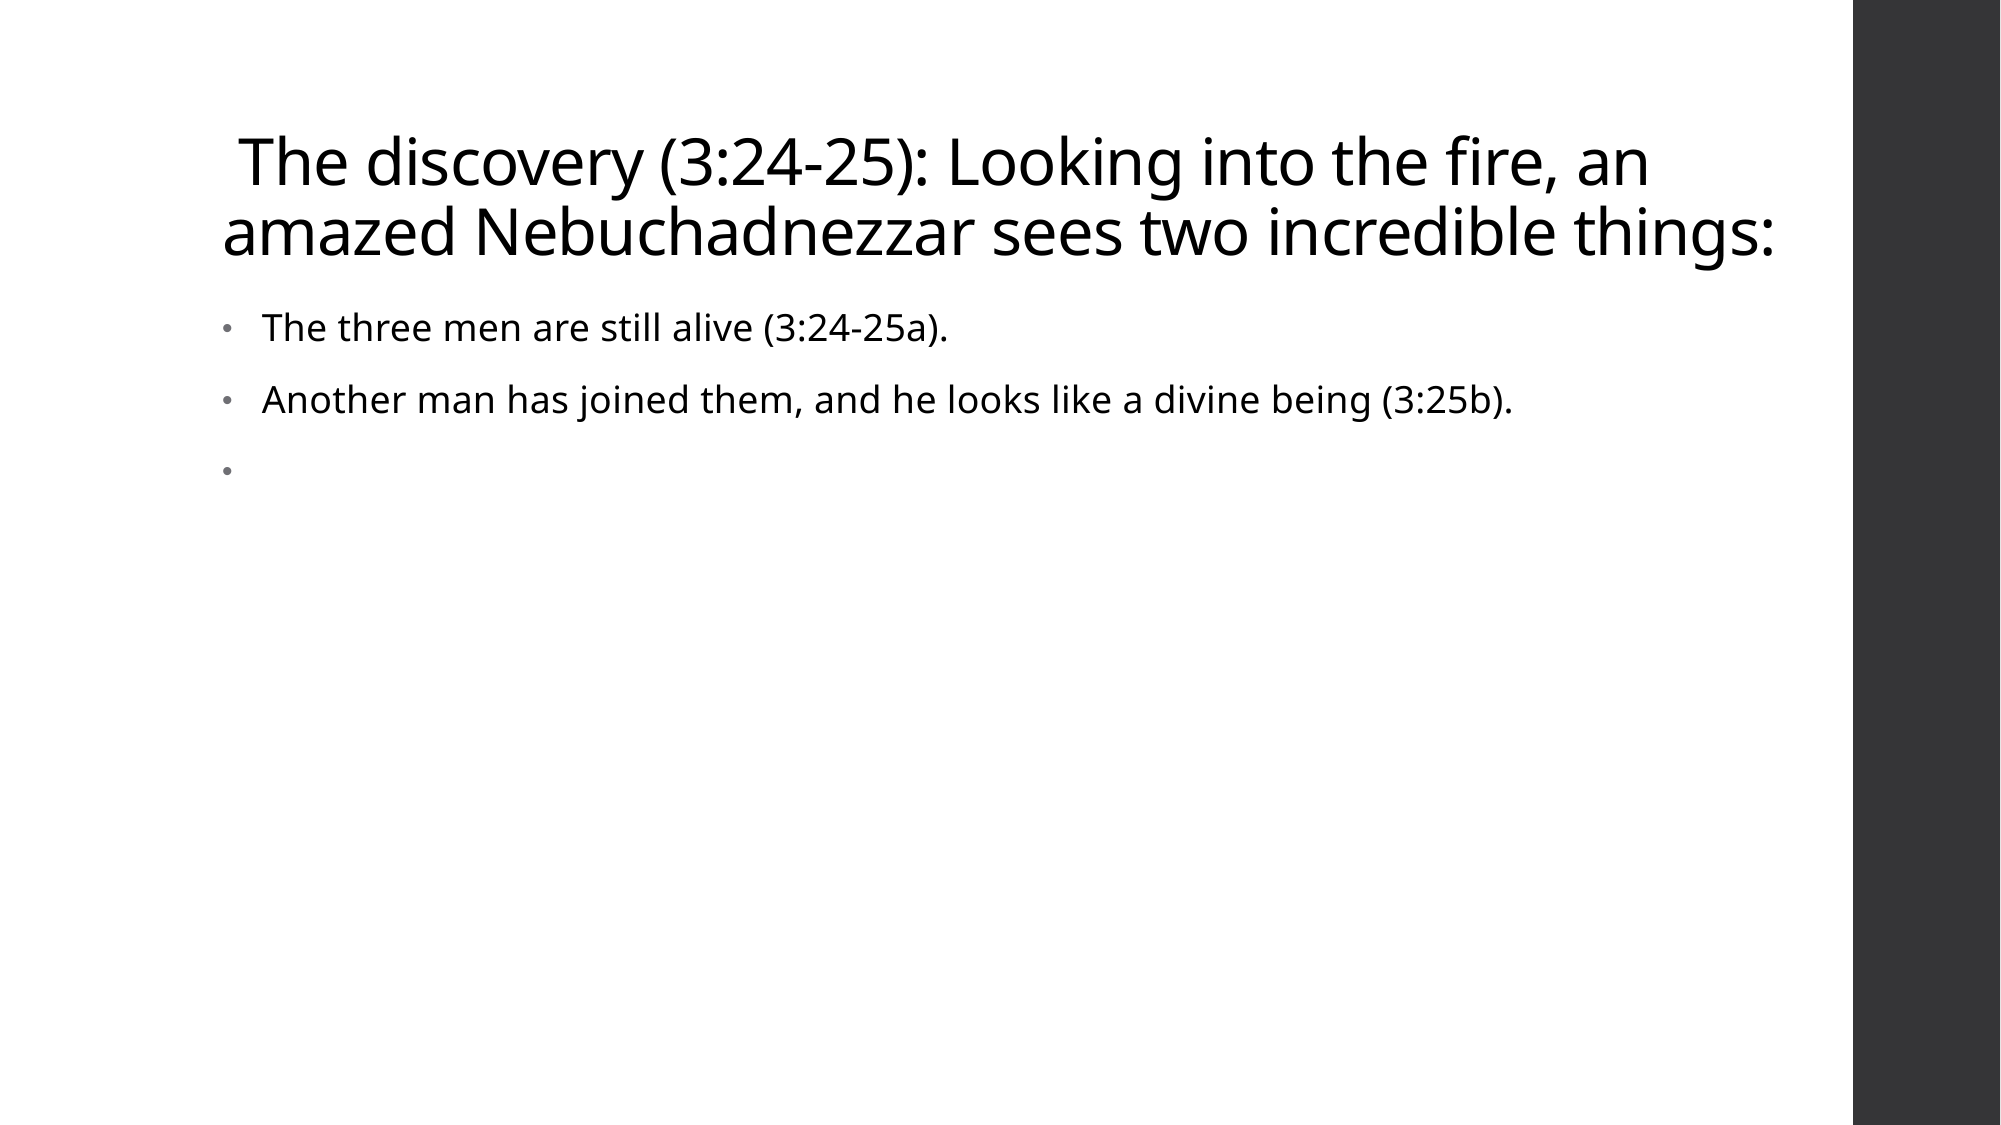

# The discovery (3:24-25): Looking into the fire, an amazed Nebuchadnezzar sees two incredible things:
 The three men are still alive (3:24-25a).
 Another man has joined them, and he looks like a divine being (3:25b).